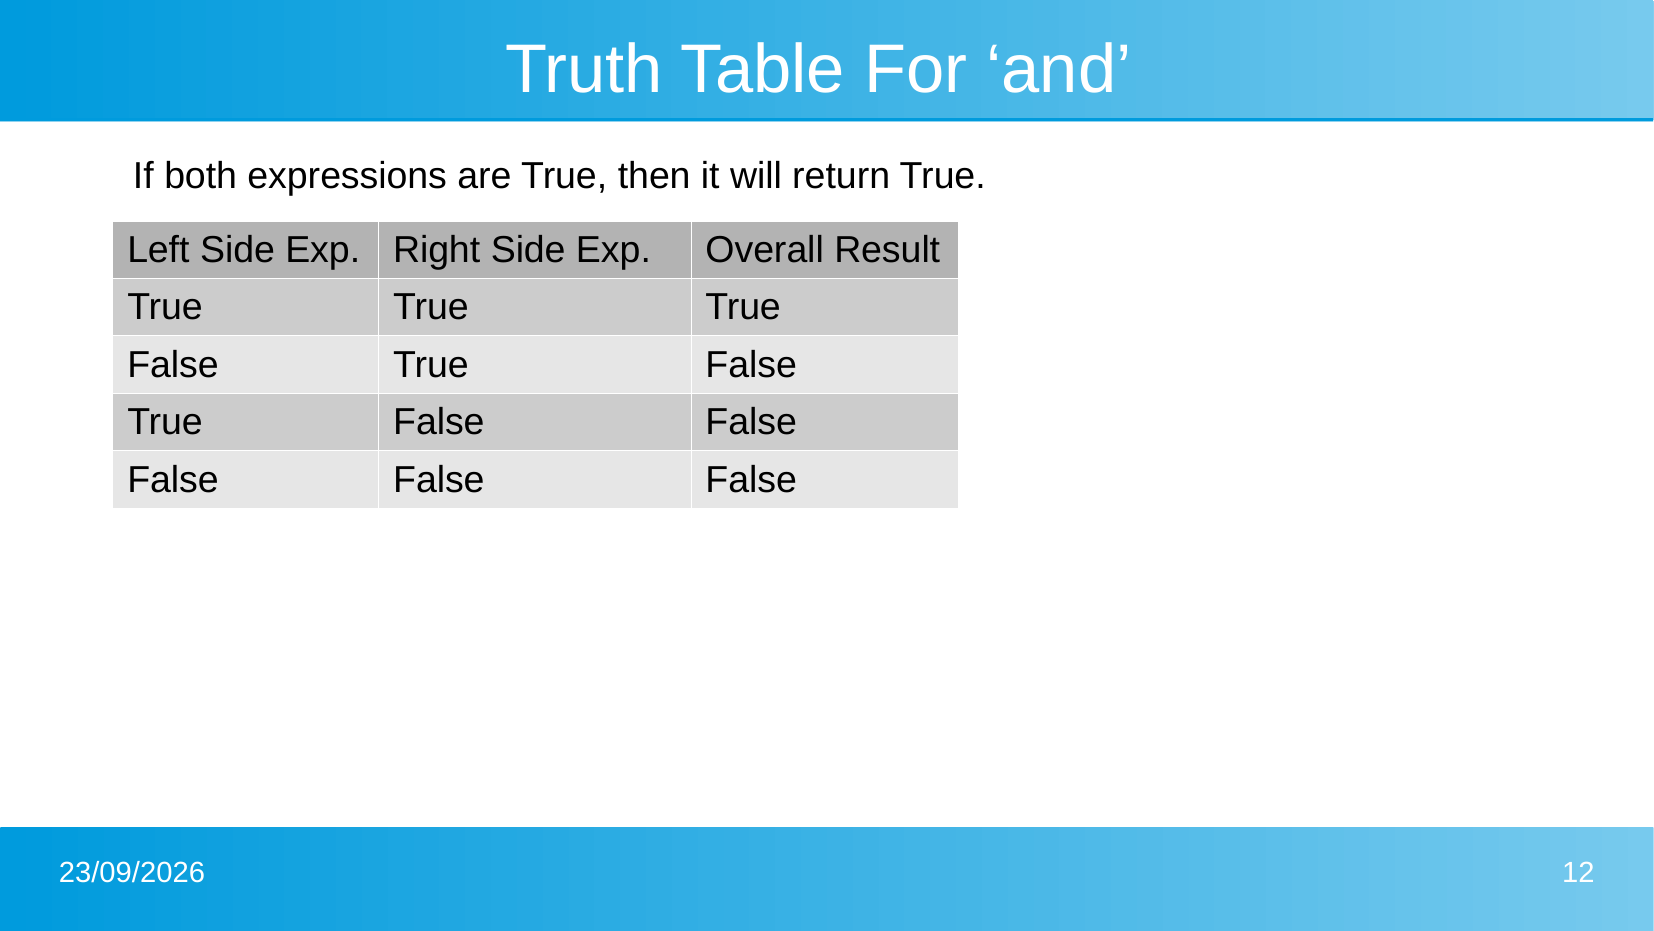

# Truth Table For ‘and’
If both expressions are True, then it will return True.
| Left Side Exp. | Right Side Exp. | Overall Result |
| --- | --- | --- |
| True | True | True |
| False | True | False |
| True | False | False |
| False | False | False |
12